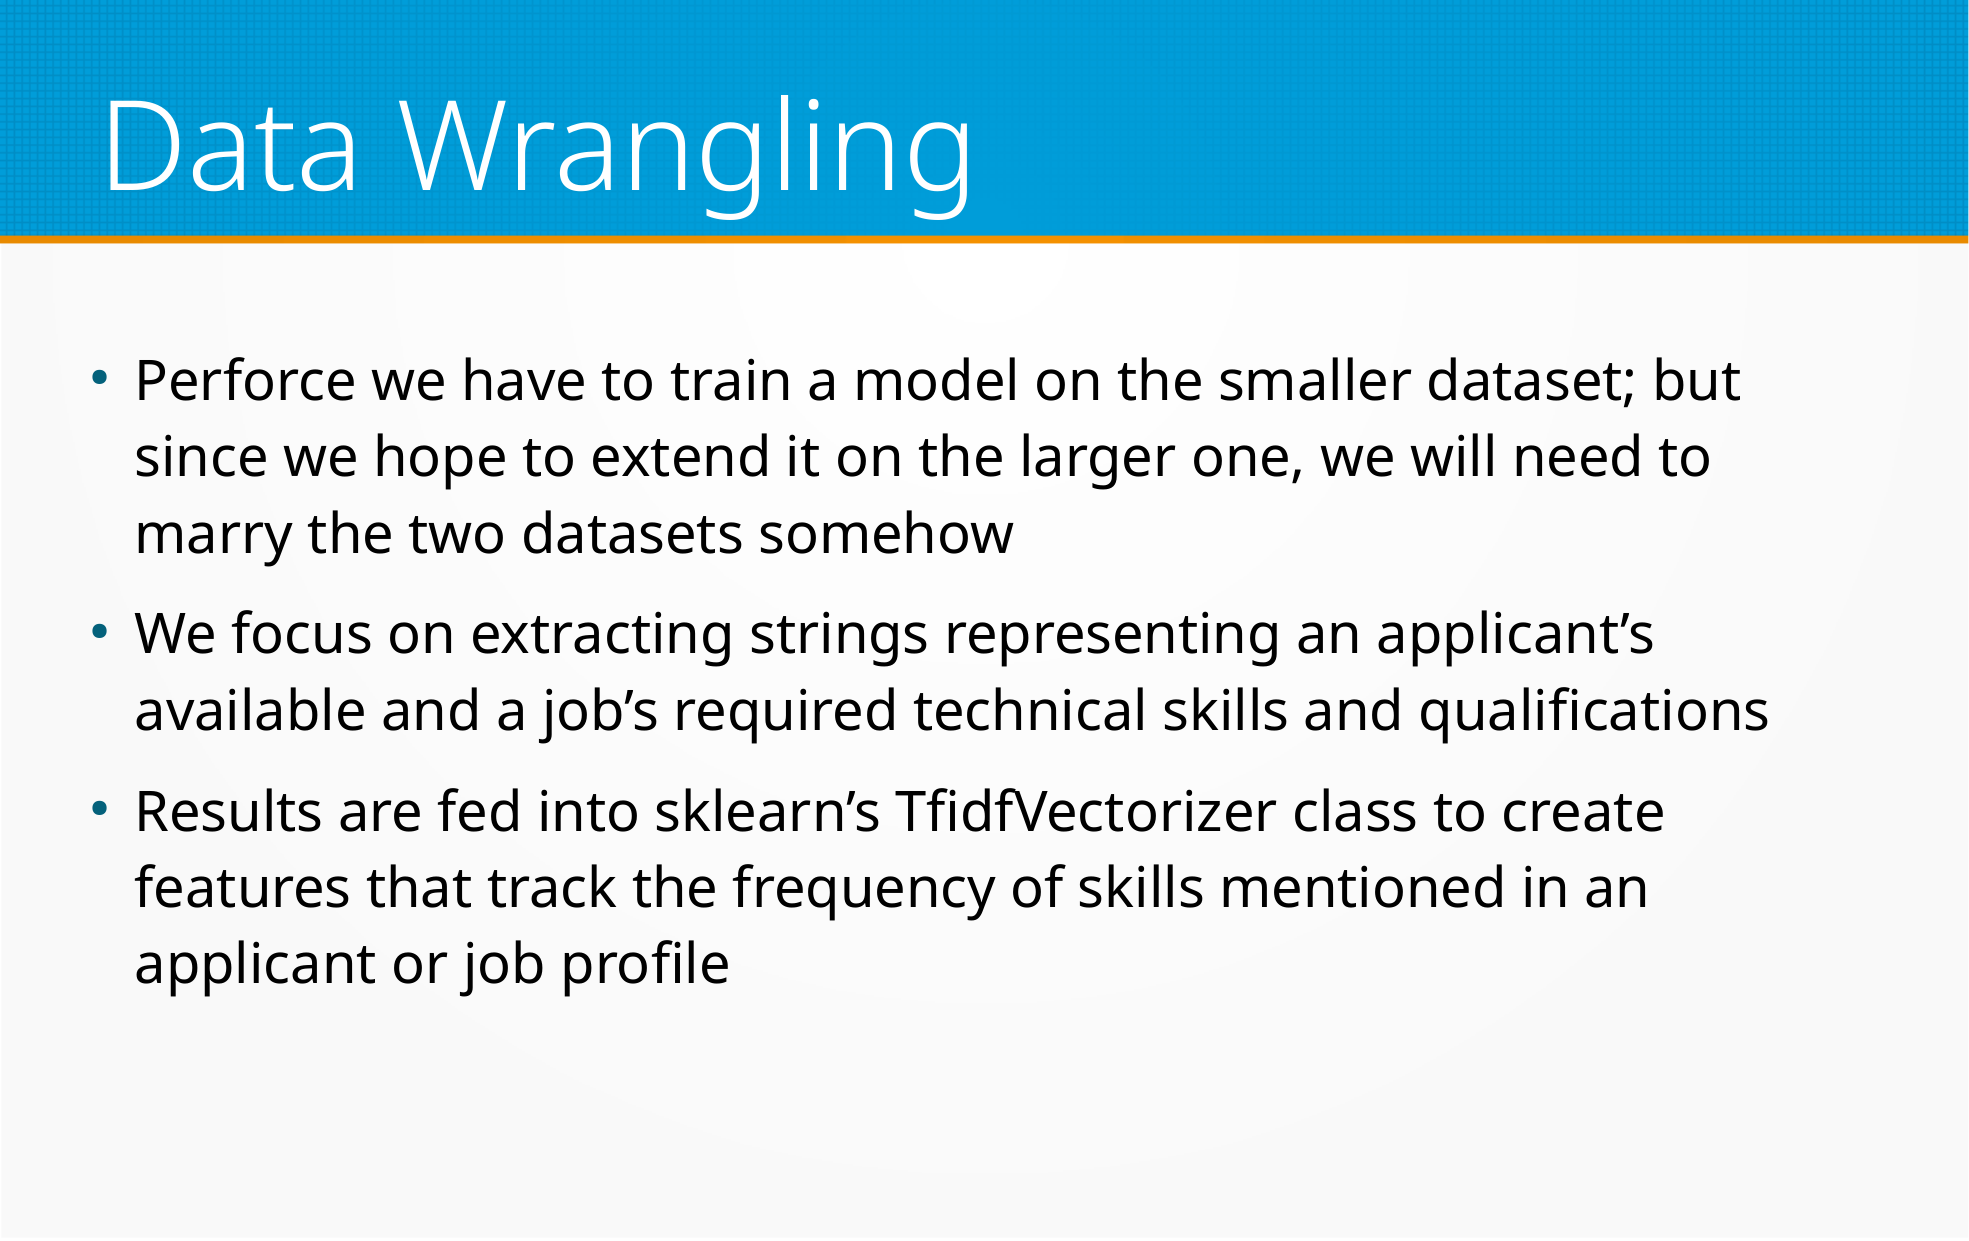

# Data Wrangling
Perforce we have to train a model on the smaller dataset; but since we hope to extend it on the larger one, we will need to marry the two datasets somehow
We focus on extracting strings representing an applicant’s available and a job’s required technical skills and qualifications
Results are fed into sklearn’s TfidfVectorizer class to create features that track the frequency of skills mentioned in an applicant or job profile